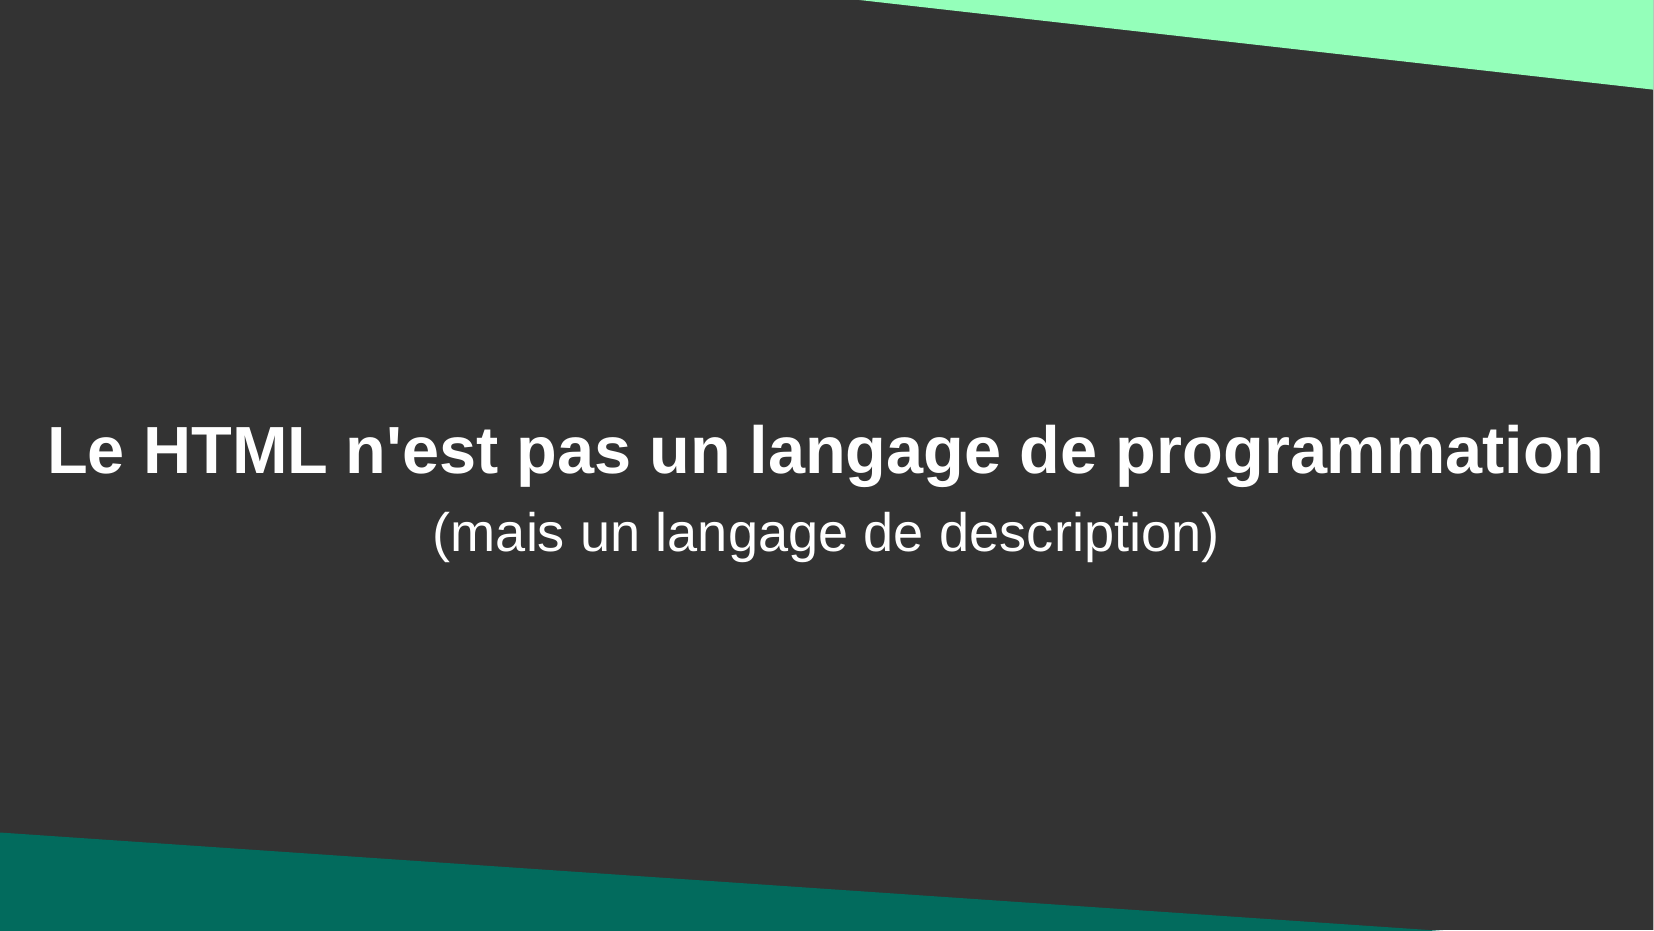

# Le HTML n'est pas un langage de programmation
(mais un langage de description)